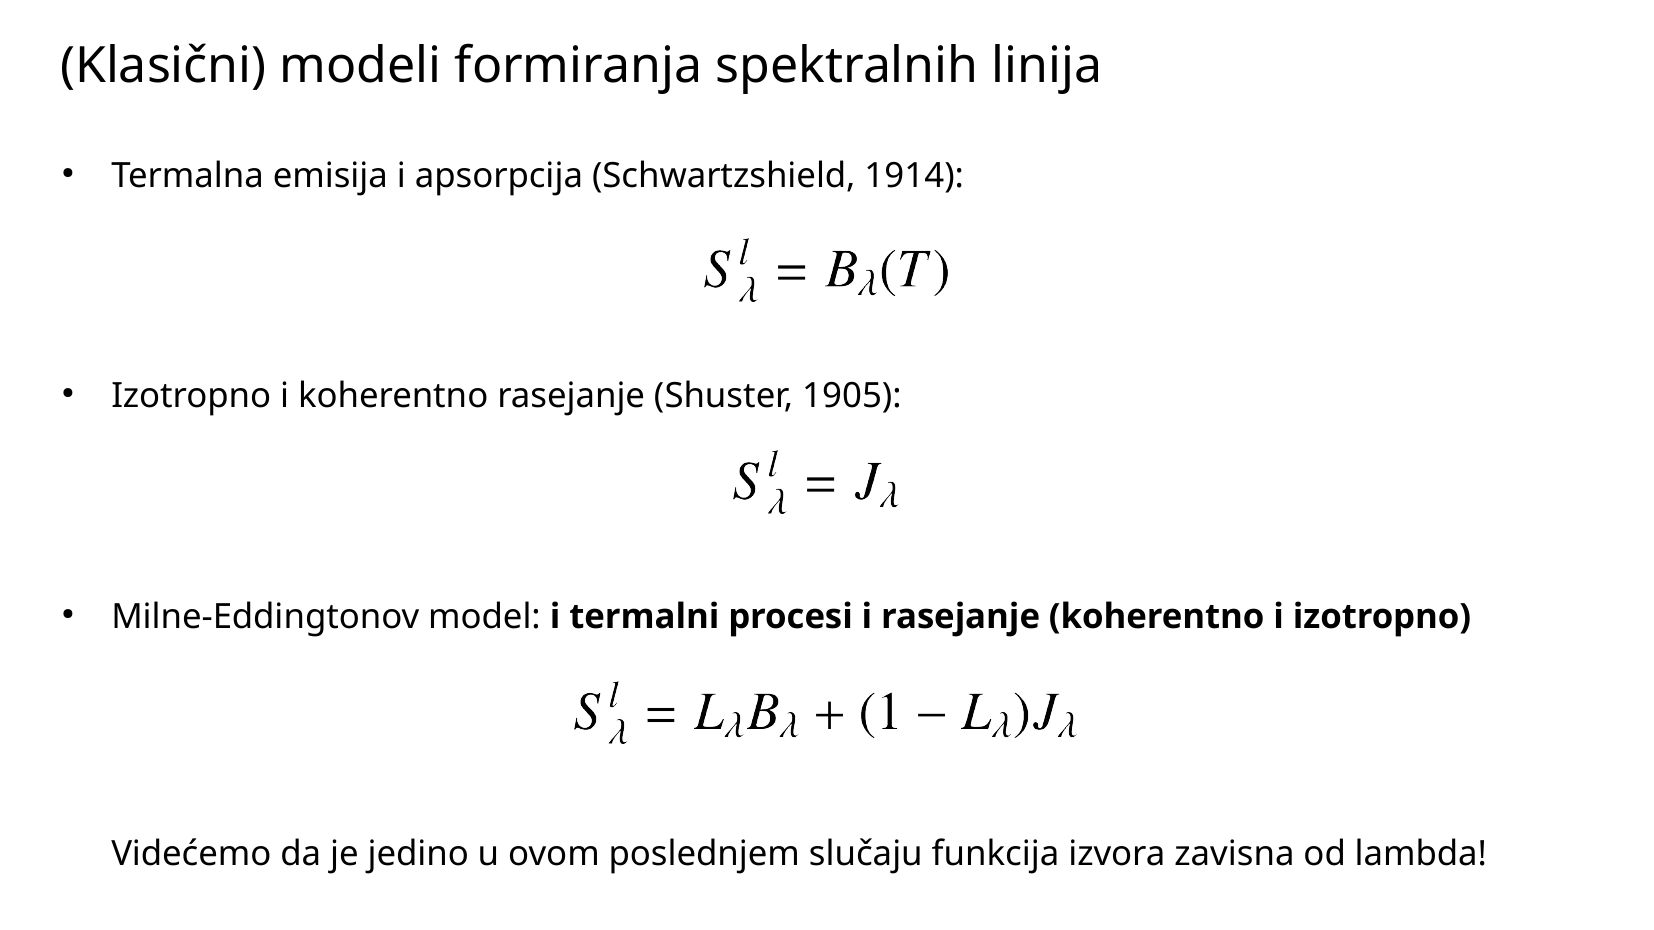

# (Klasični) modeli formiranja spektralnih linija
Termalna emisija i apsorpcija (Schwartzshield, 1914):
Izotropno i koherentno rasejanje (Shuster, 1905):
Milne-Eddingtonov model: i termalni procesi i rasejanje (koherentno i izotropno)
Videćemo da je jedino u ovom poslednjem slučaju funkcija izvora zavisna od lambda!